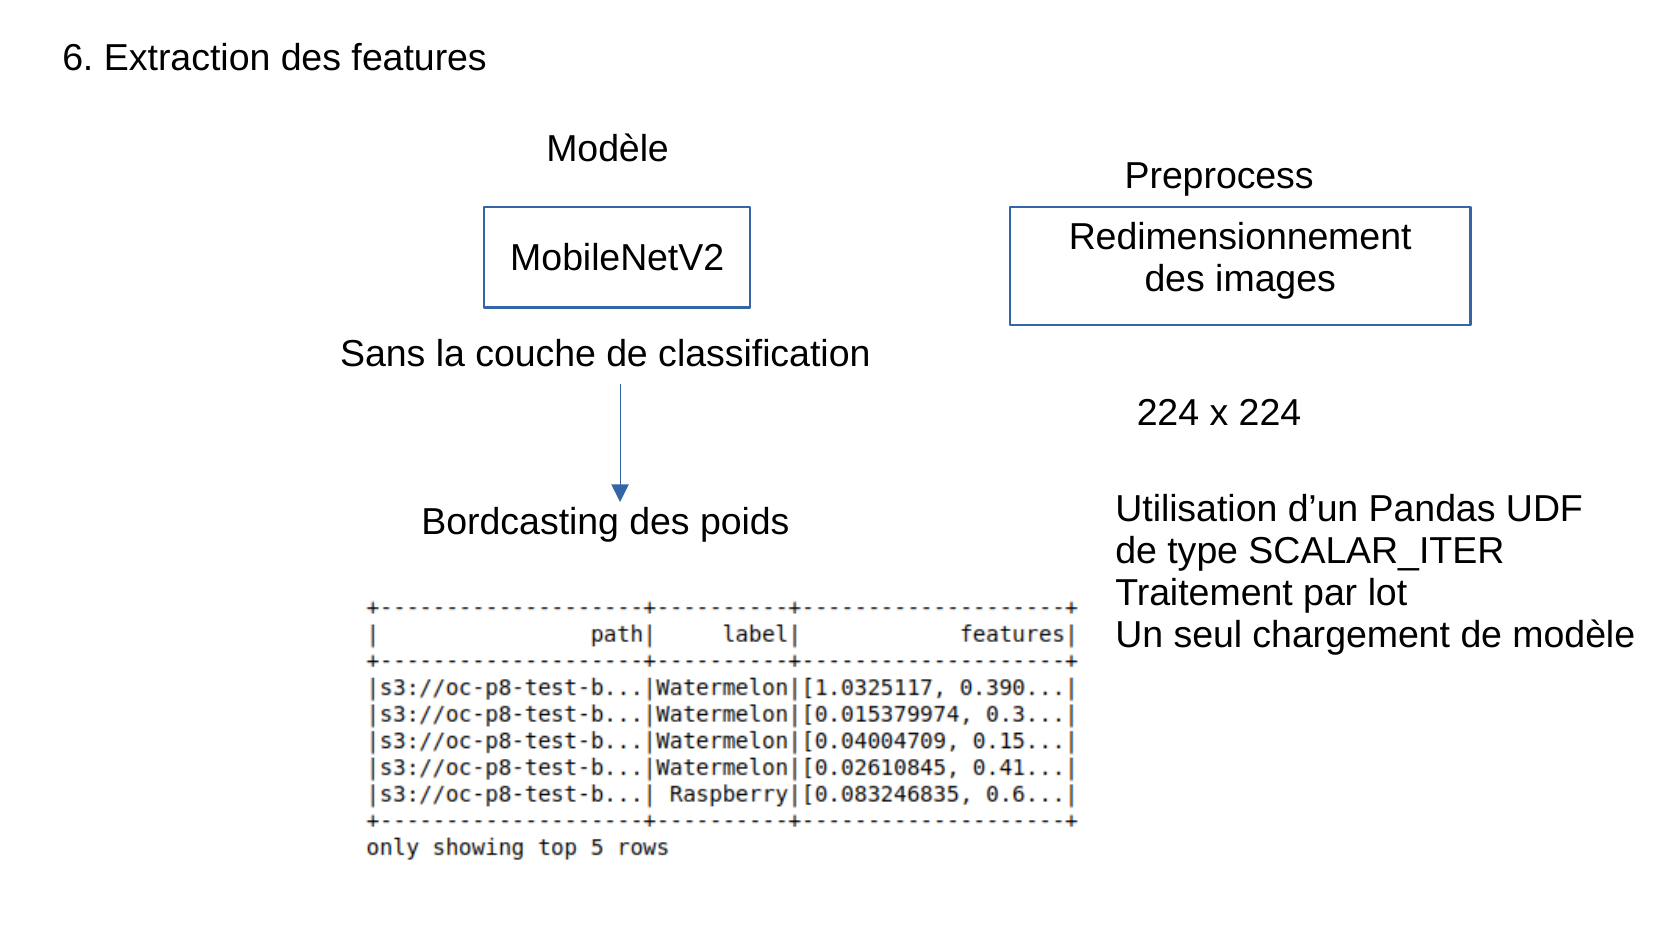

6. Extraction des features
Modèle
Preprocess
MobileNetV2
Redimensionnement
des images
Sans la couche de classification
Bordcasting des poids
224 x 224
Utilisation d’un Pandas UDF
de type SCALAR_ITER
Traitement par lot
Un seul chargement de modèle